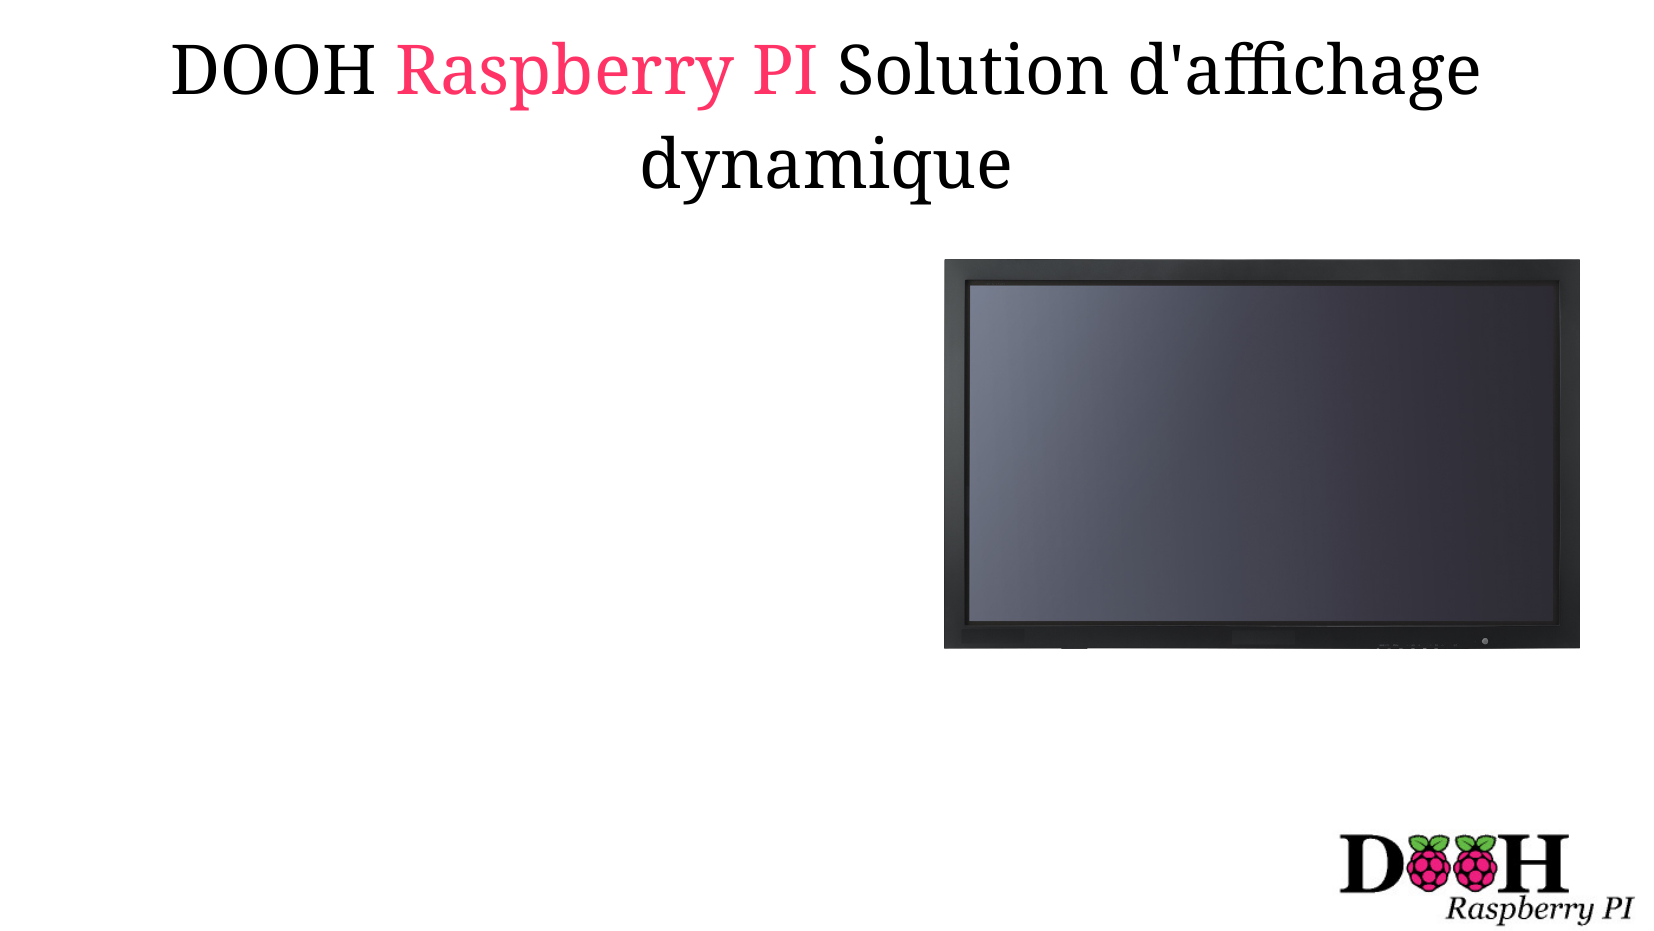

# DOOH Raspberry PI Solution d'affichage dynamique